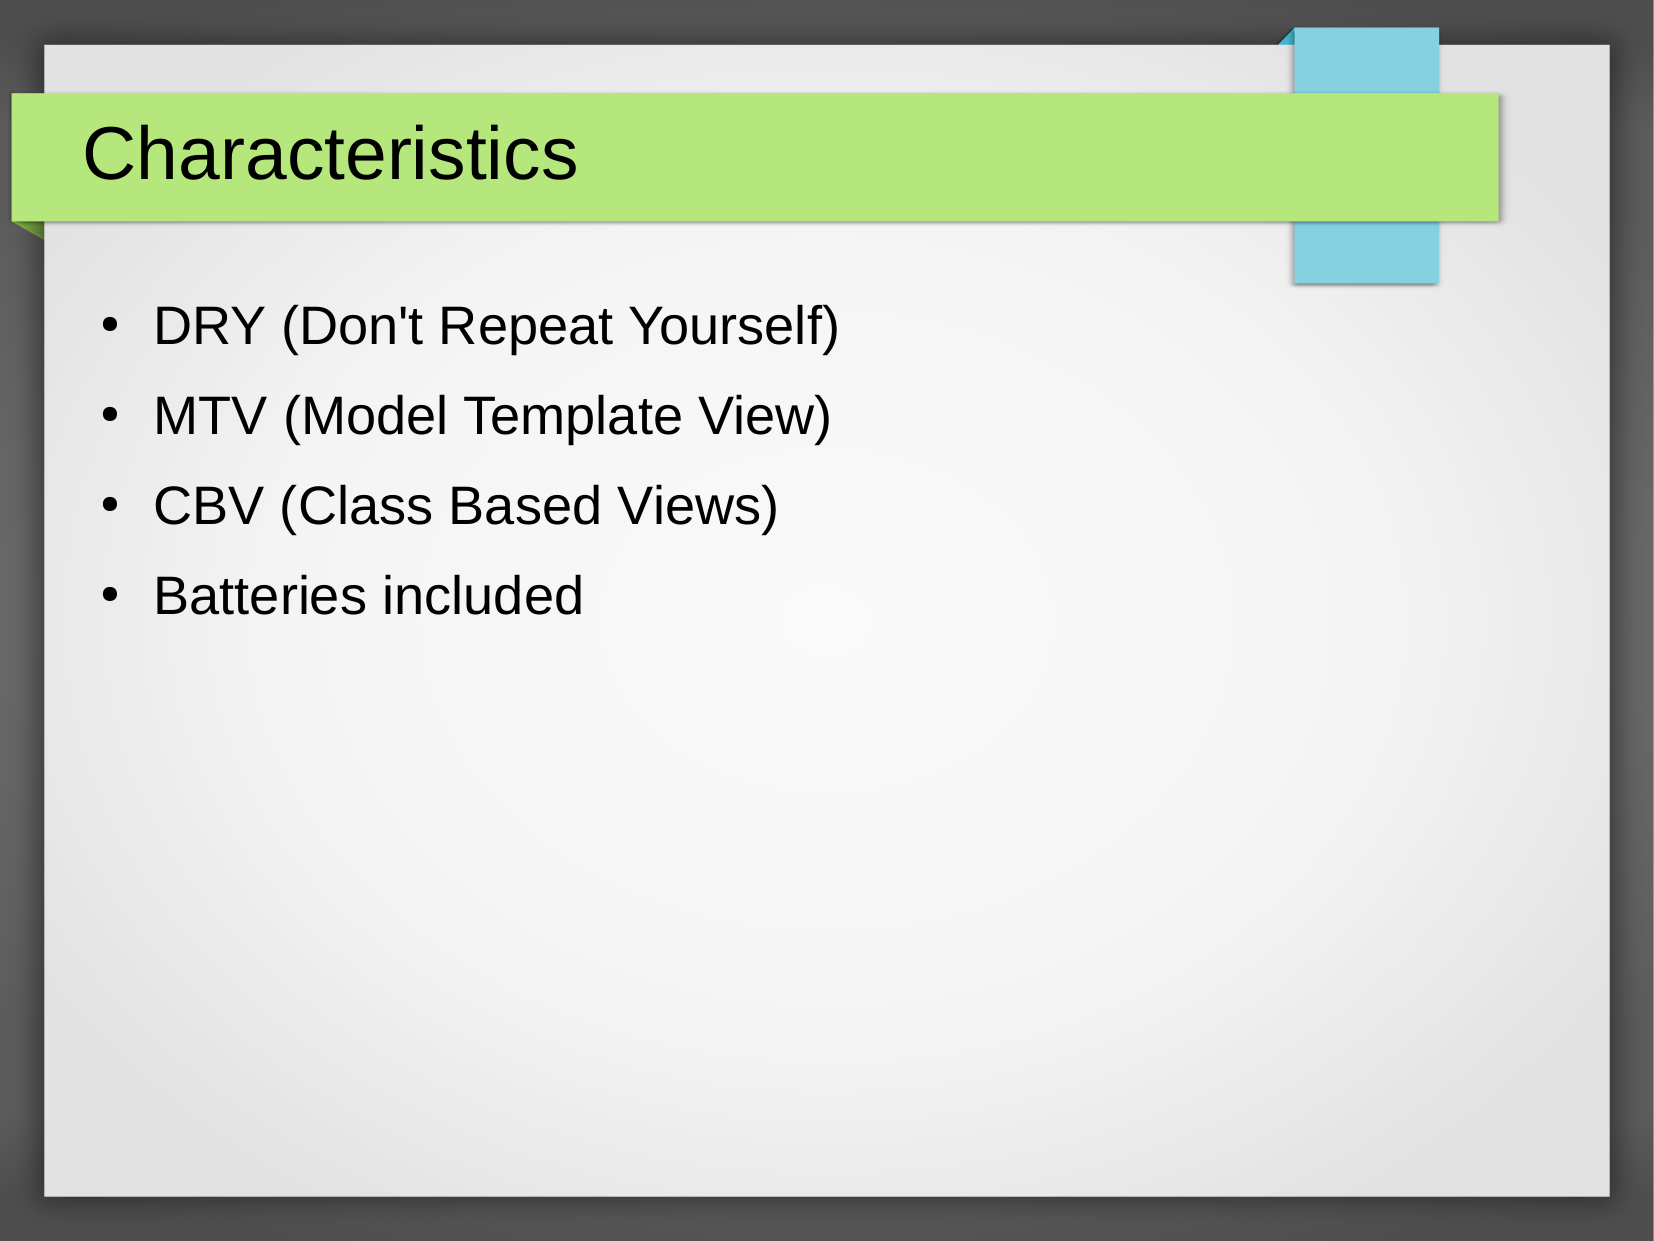

# Characteristics
DRY (Don't Repeat Yourself)
MTV (Model Template View)
CBV (Class Based Views)
Batteries included